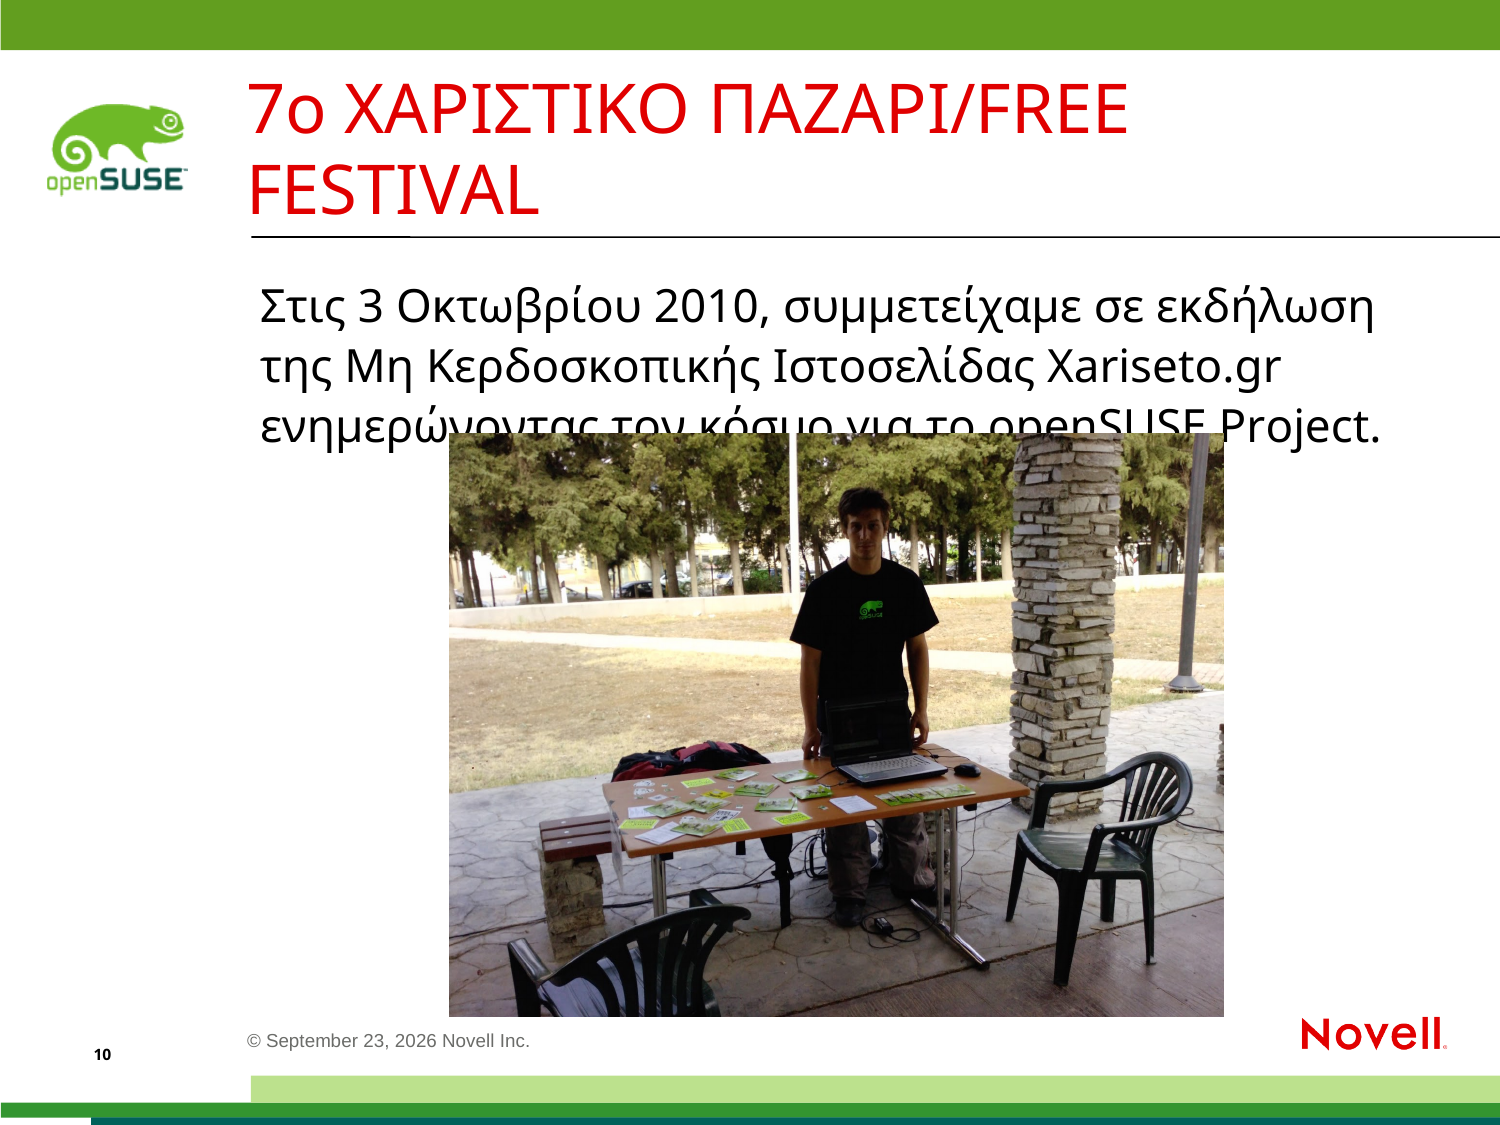

# 7ο ΧΑΡΙΣΤΙΚΟ ΠΑΖΑΡΙ/FREE FESTIVAL
Στις 3 Οκτωβρίου 2010, συμμετείχαμε σε εκδήλωση της Μη Κερδοσκοπικής Ιστοσελίδας Xariseto.gr ενημερώνοντας τον κόσμο για το openSUSE Project.